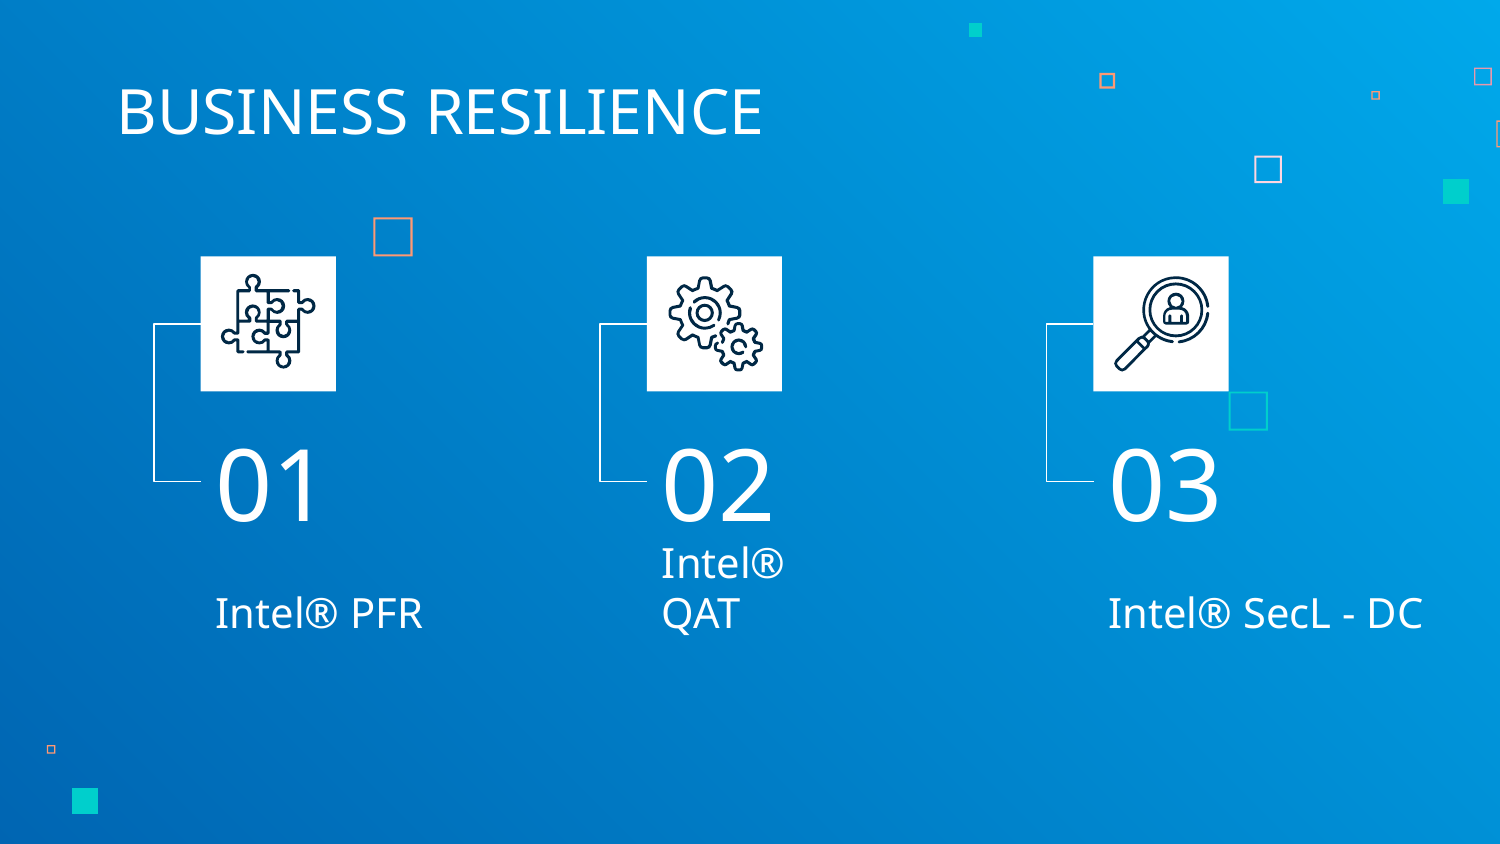

BUSINESS RESILIENCE
01
02
03
Intel® PFR
Intel® QAT
# Intel® SecL - DC